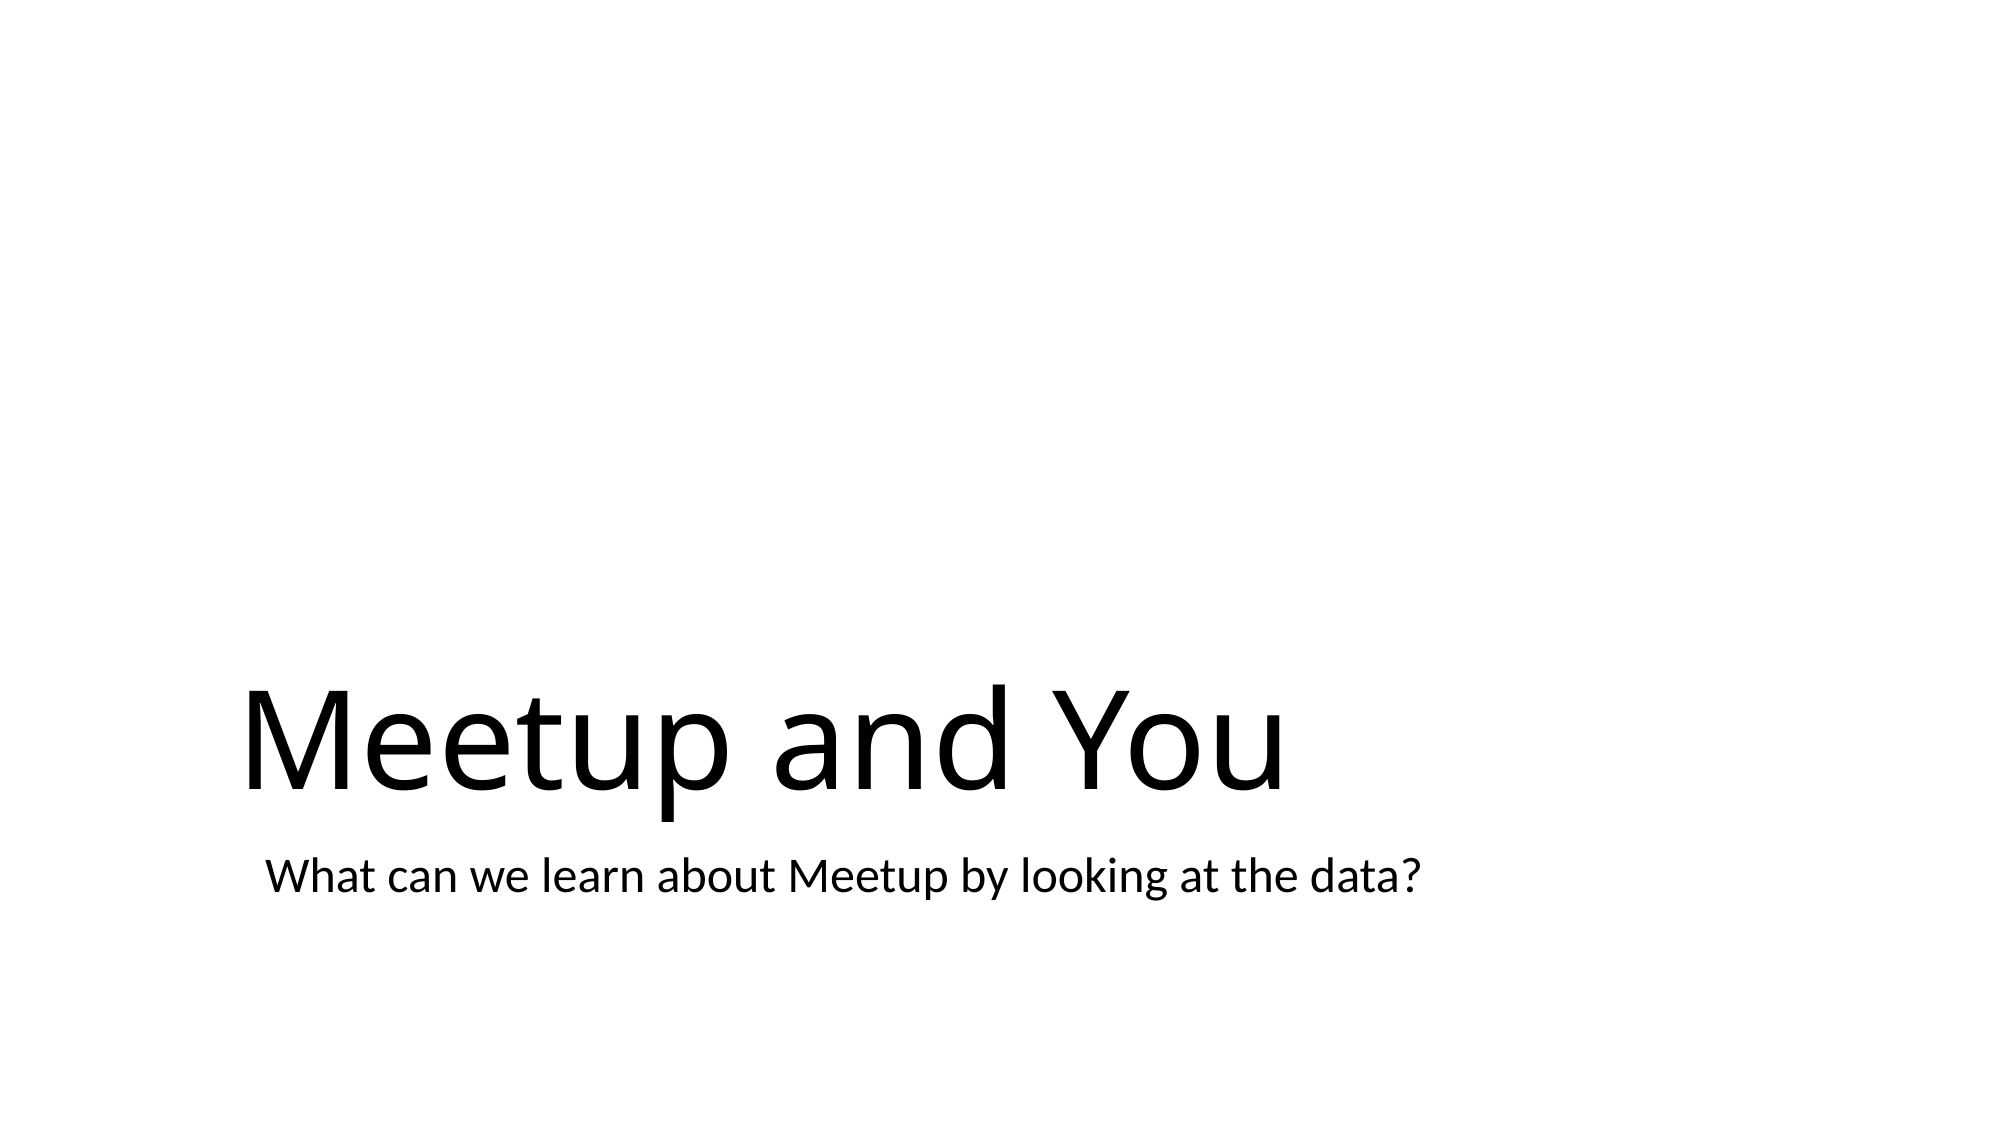

# Meetup and You
What can we learn about Meetup by looking at the data?